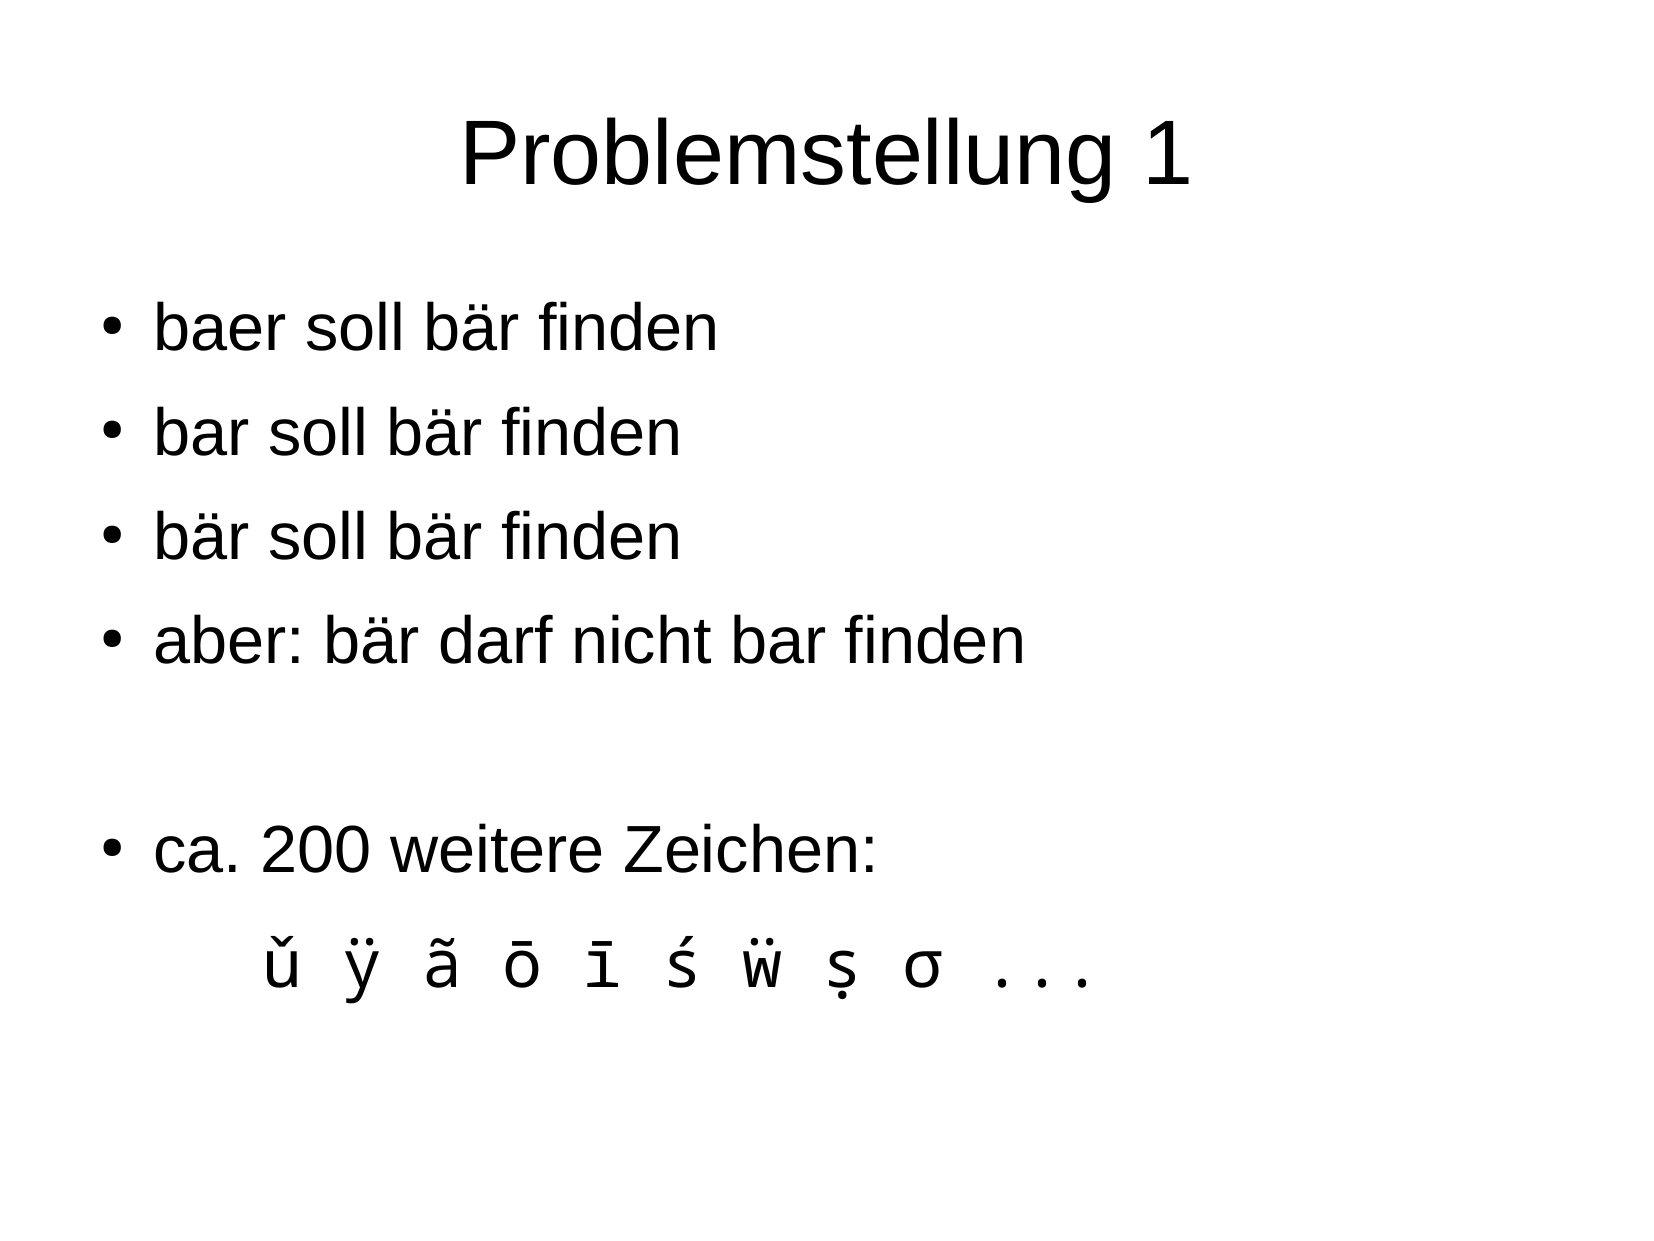

# Problemstellung 1
baer soll bär finden
bar soll bär finden
bär soll bär finden
aber: bär darf nicht bar finden
ca. 200 weitere Zeichen:
 ǔ ÿ ã ō ī ś ẅ ṣ σ ...